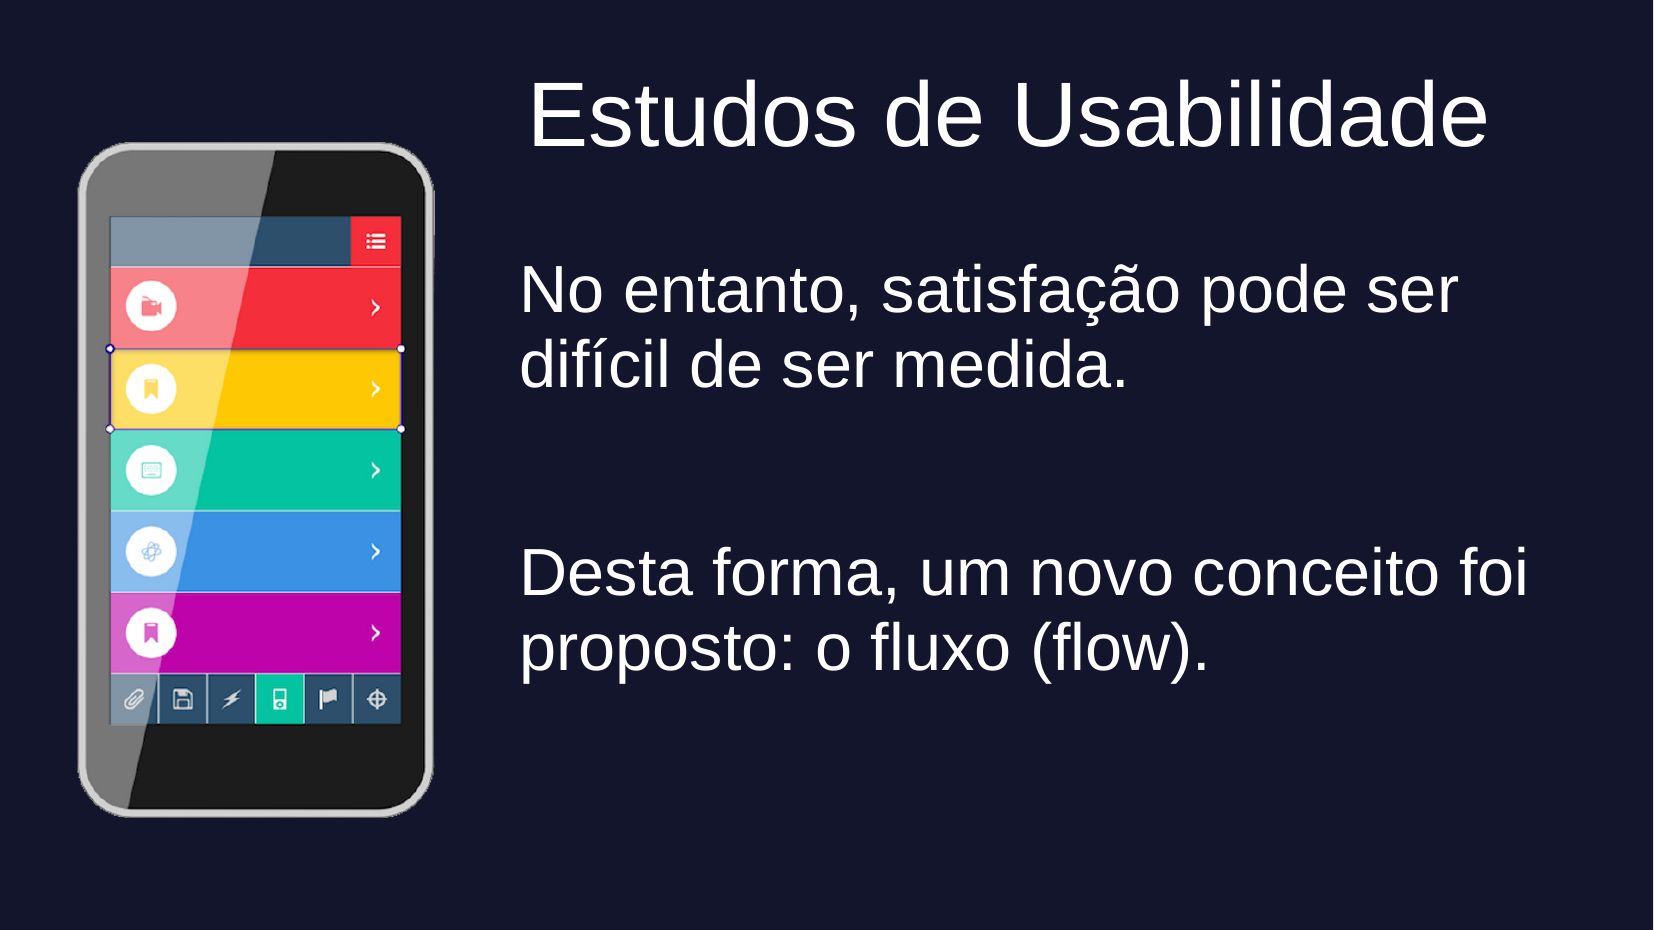

# Estudos de Usabilidade
No entanto, satisfação pode ser difícil de ser medida.
Desta forma, um novo conceito foi proposto: o fluxo (flow).